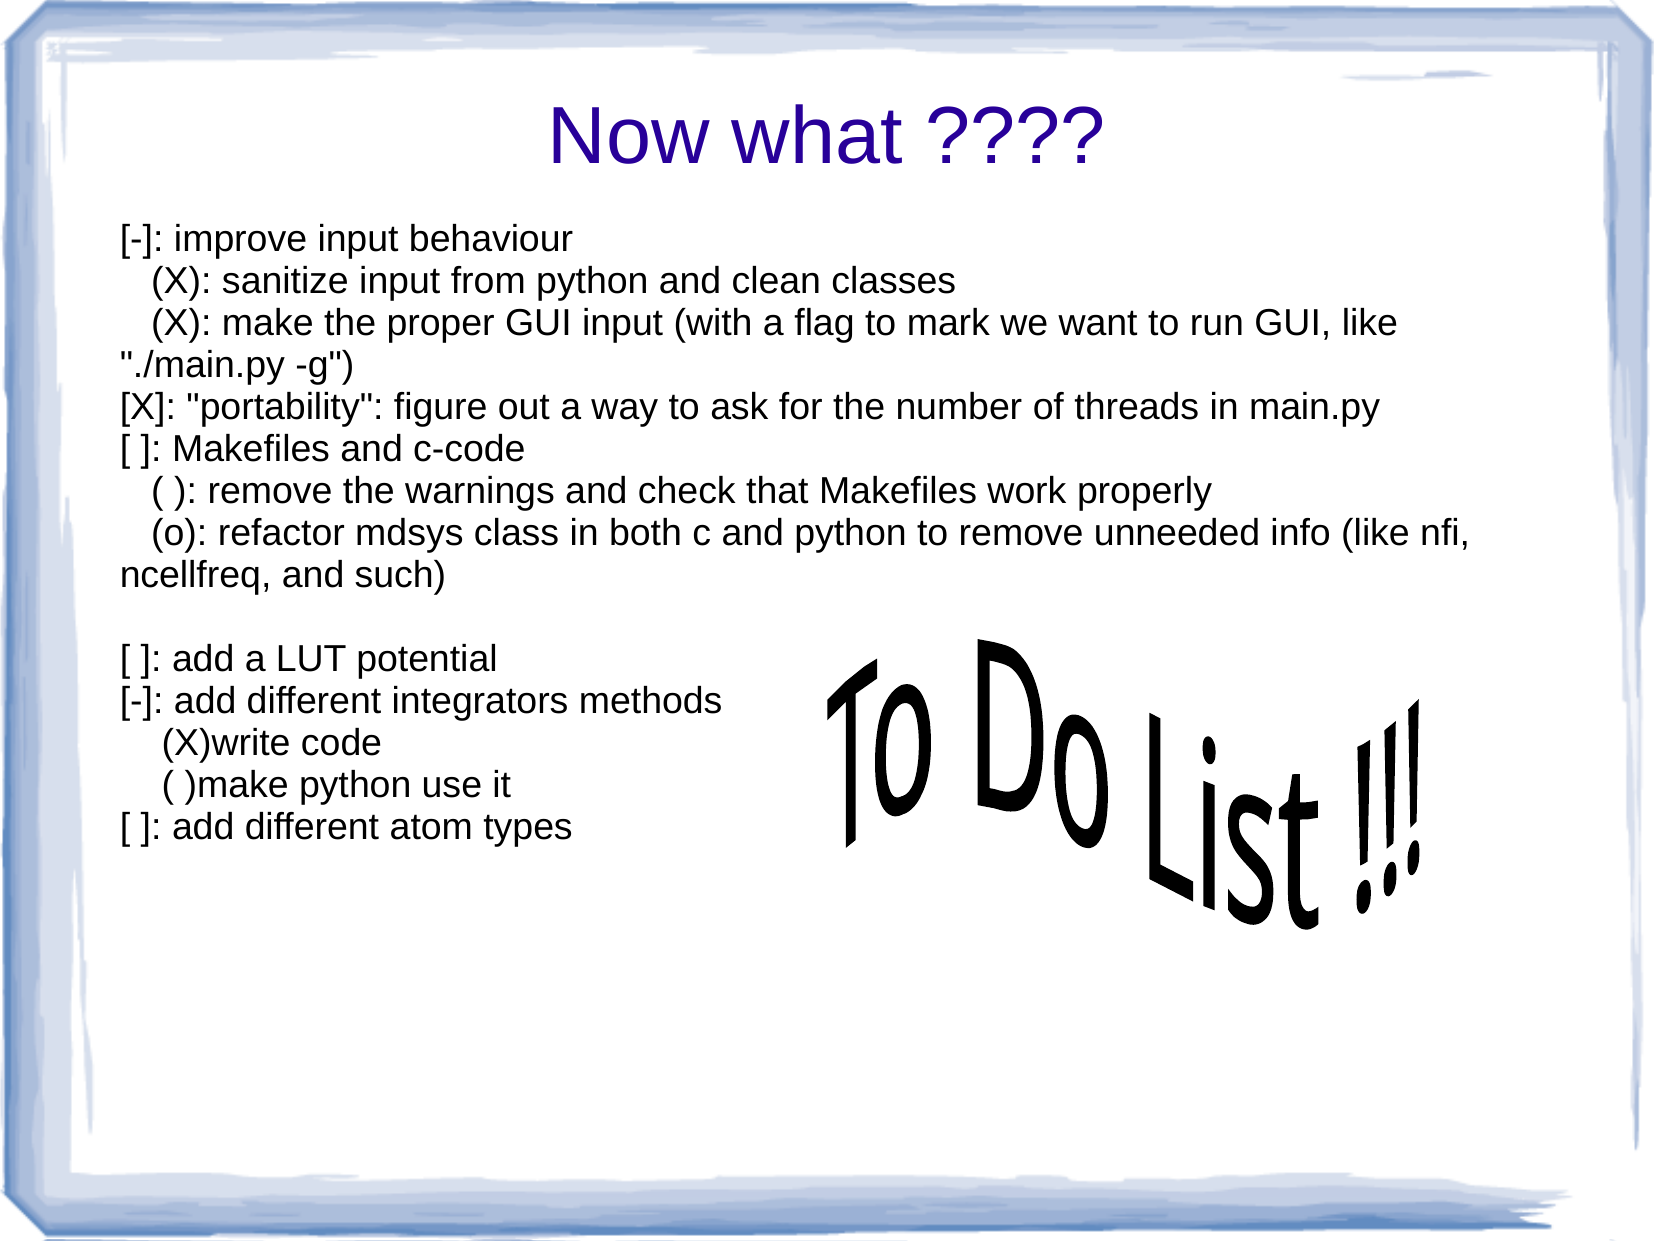

# Now what ????
[-]: improve input behaviour
 (X): sanitize input from python and clean classes
 (X): make the proper GUI input (with a flag to mark we want to run GUI, like "./main.py -g")
[X]: "portability": figure out a way to ask for the number of threads in main.py
[ ]: Makefiles and c-code
 ( ): remove the warnings and check that Makefiles work properly
 (o): refactor mdsys class in both c and python to remove unneeded info (like nfi, ncellfreq, and such)
[ ]: add a LUT potential
[-]: add different integrators methods
 (X)write code
 ( )make python use it
[ ]: add different atom types
To Do List !!!